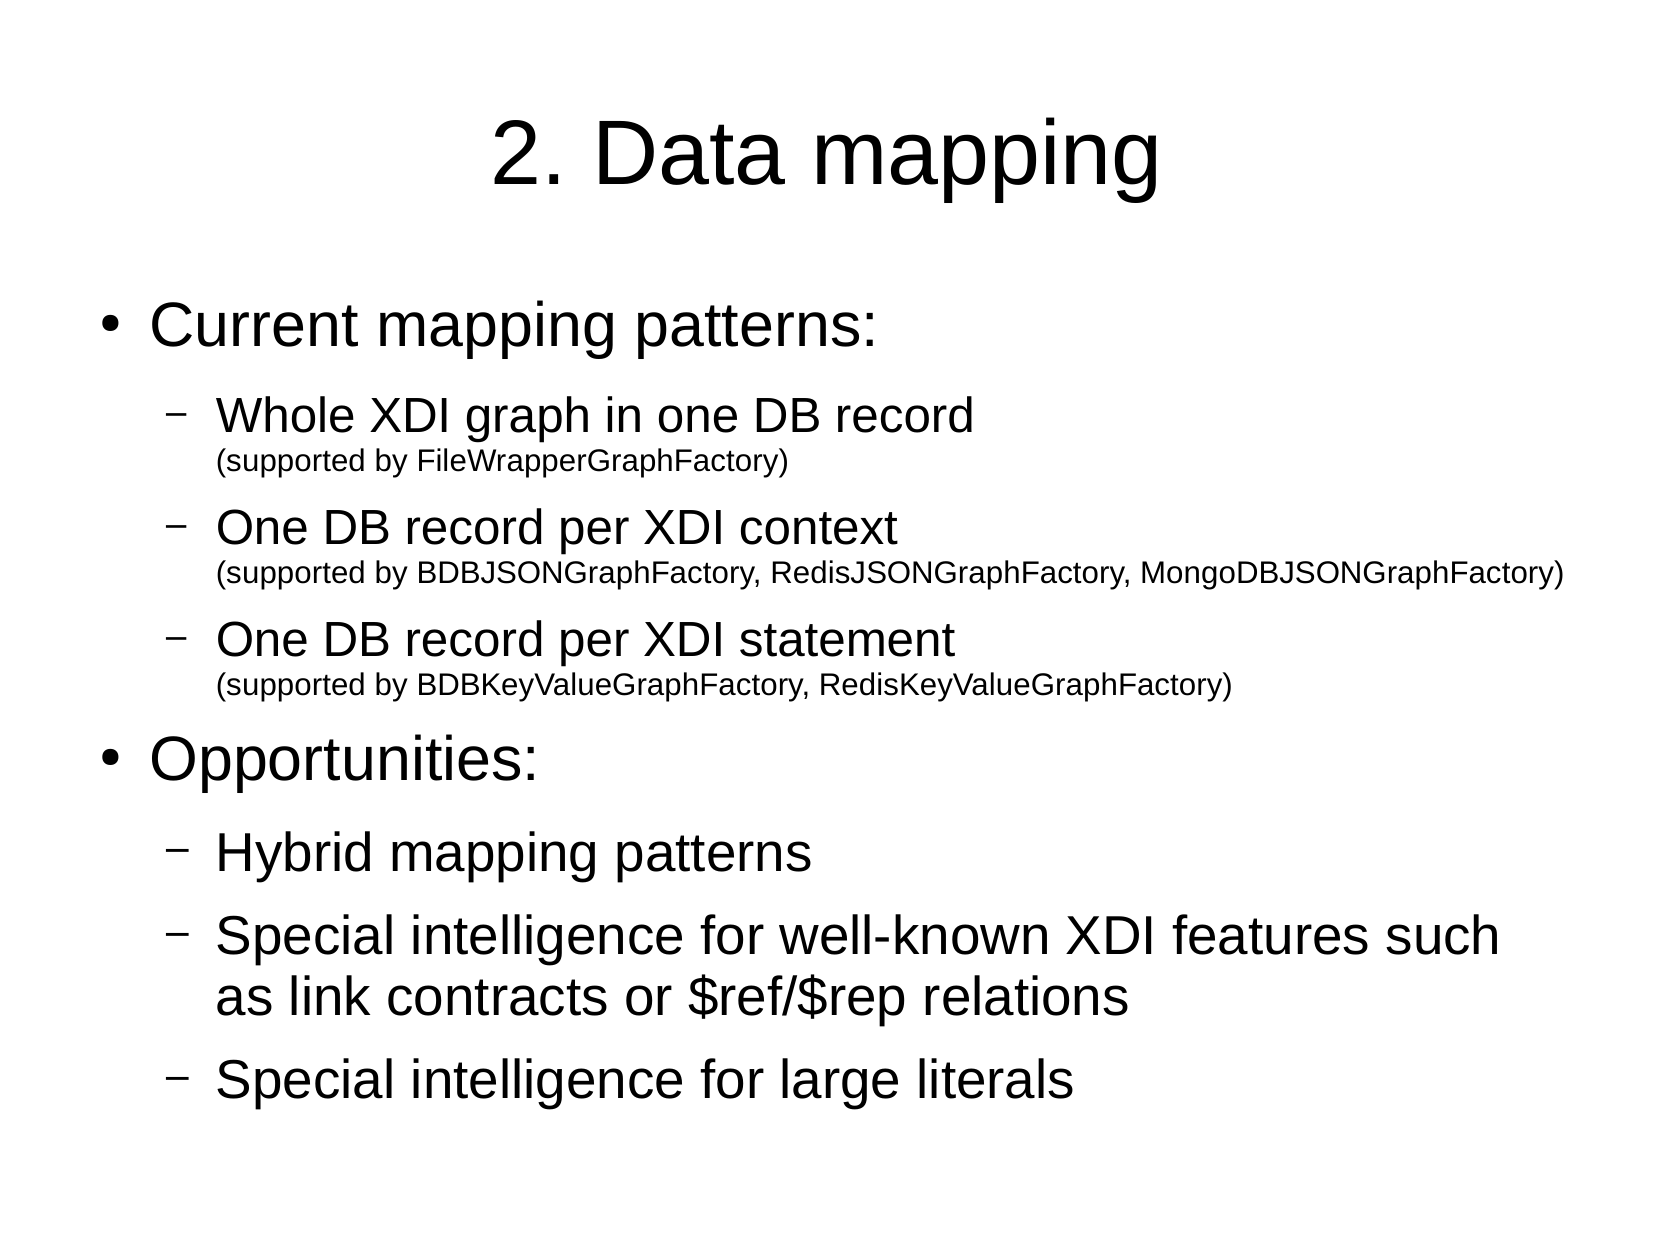

# 2. Data mapping
Current mapping patterns:
Whole XDI graph in one DB record
(supported by FileWrapperGraphFactory)
One DB record per XDI context
(supported by BDBJSONGraphFactory, RedisJSONGraphFactory, MongoDBJSONGraphFactory)
One DB record per XDI statement
(supported by BDBKeyValueGraphFactory, RedisKeyValueGraphFactory)
Opportunities:
Hybrid mapping patterns
Special intelligence for well-known XDI features such as link contracts or $ref/$rep relations
Special intelligence for large literals